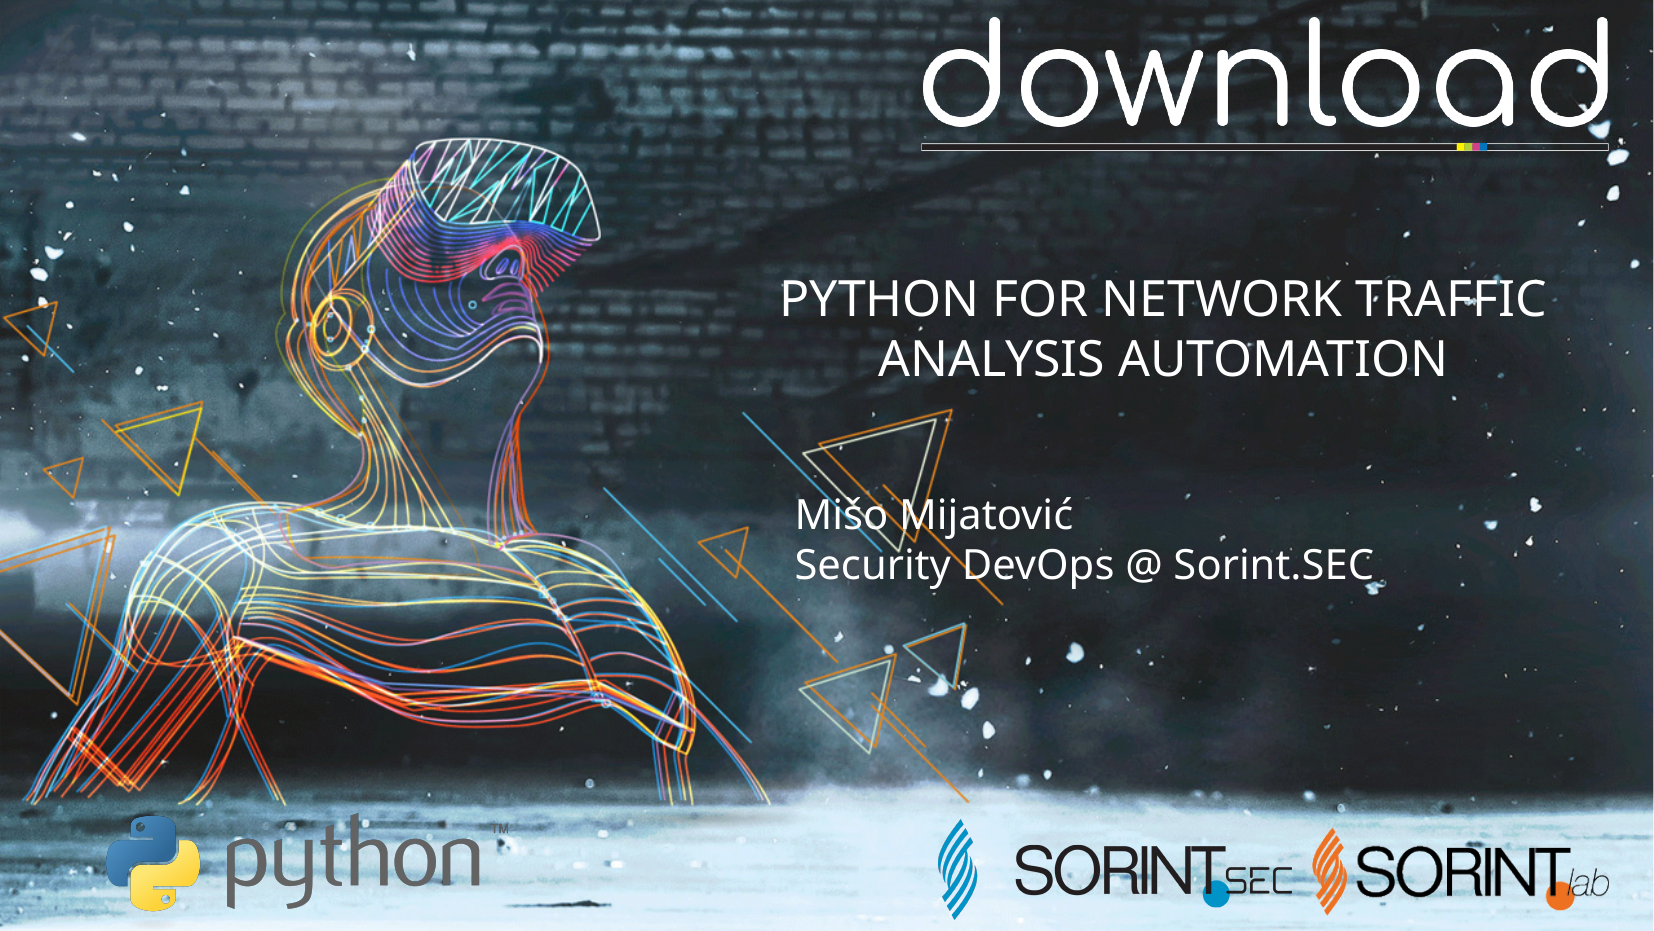

# PYTHON FOR NETWORK TRAFFIC ANALYSIS AUTOMATION
Mišo Mijatović
Security DevOps @ Sorint.SEC